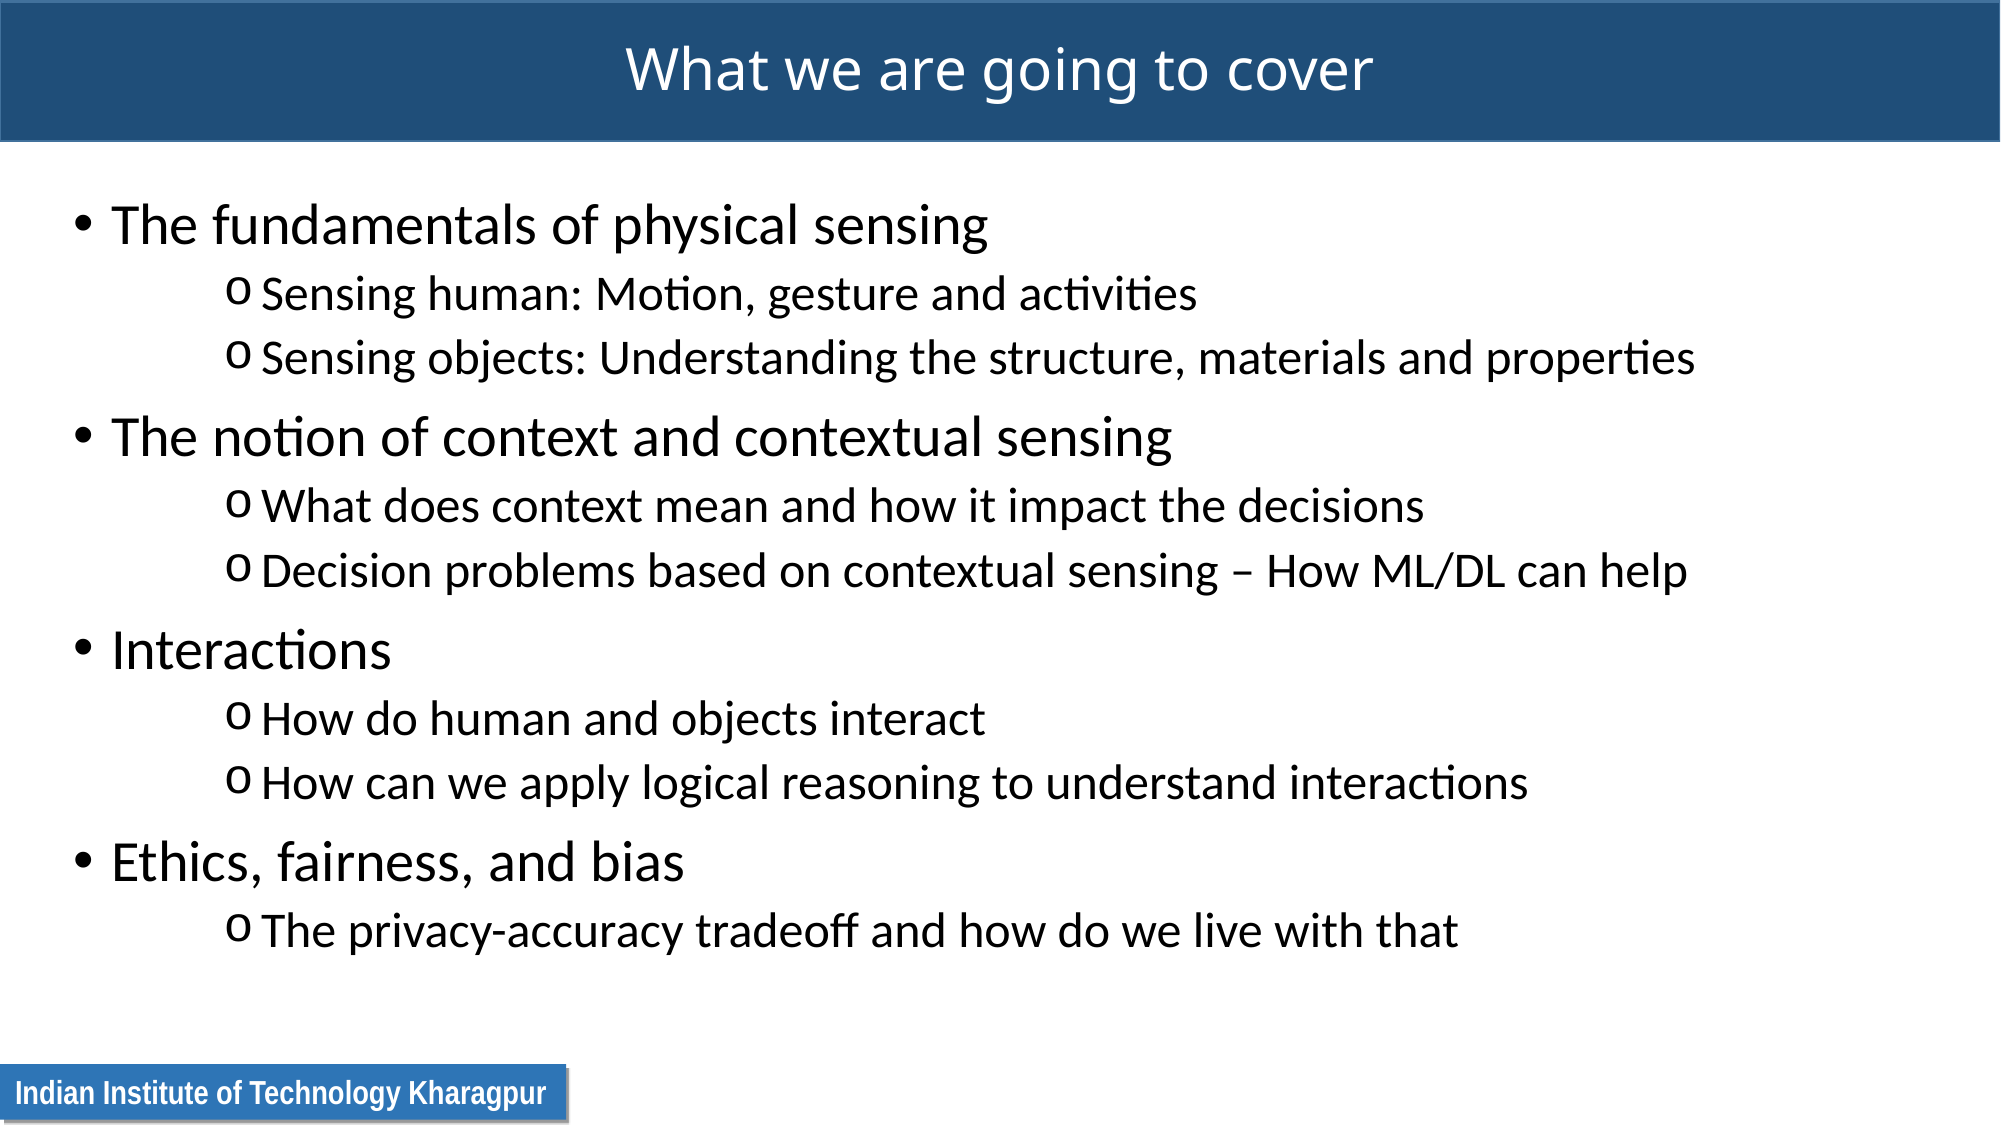

What we are going to cover
# The fundamentals of physical sensing
Sensing human: Motion, gesture and activities
Sensing objects: Understanding the structure, materials and properties
The notion of context and contextual sensing
What does context mean and how it impact the decisions
Decision problems based on contextual sensing – How ML/DL can help
Interactions
How do human and objects interact
How can we apply logical reasoning to understand interactions
Ethics, fairness, and bias
The privacy-accuracy tradeoff and how do we live with that